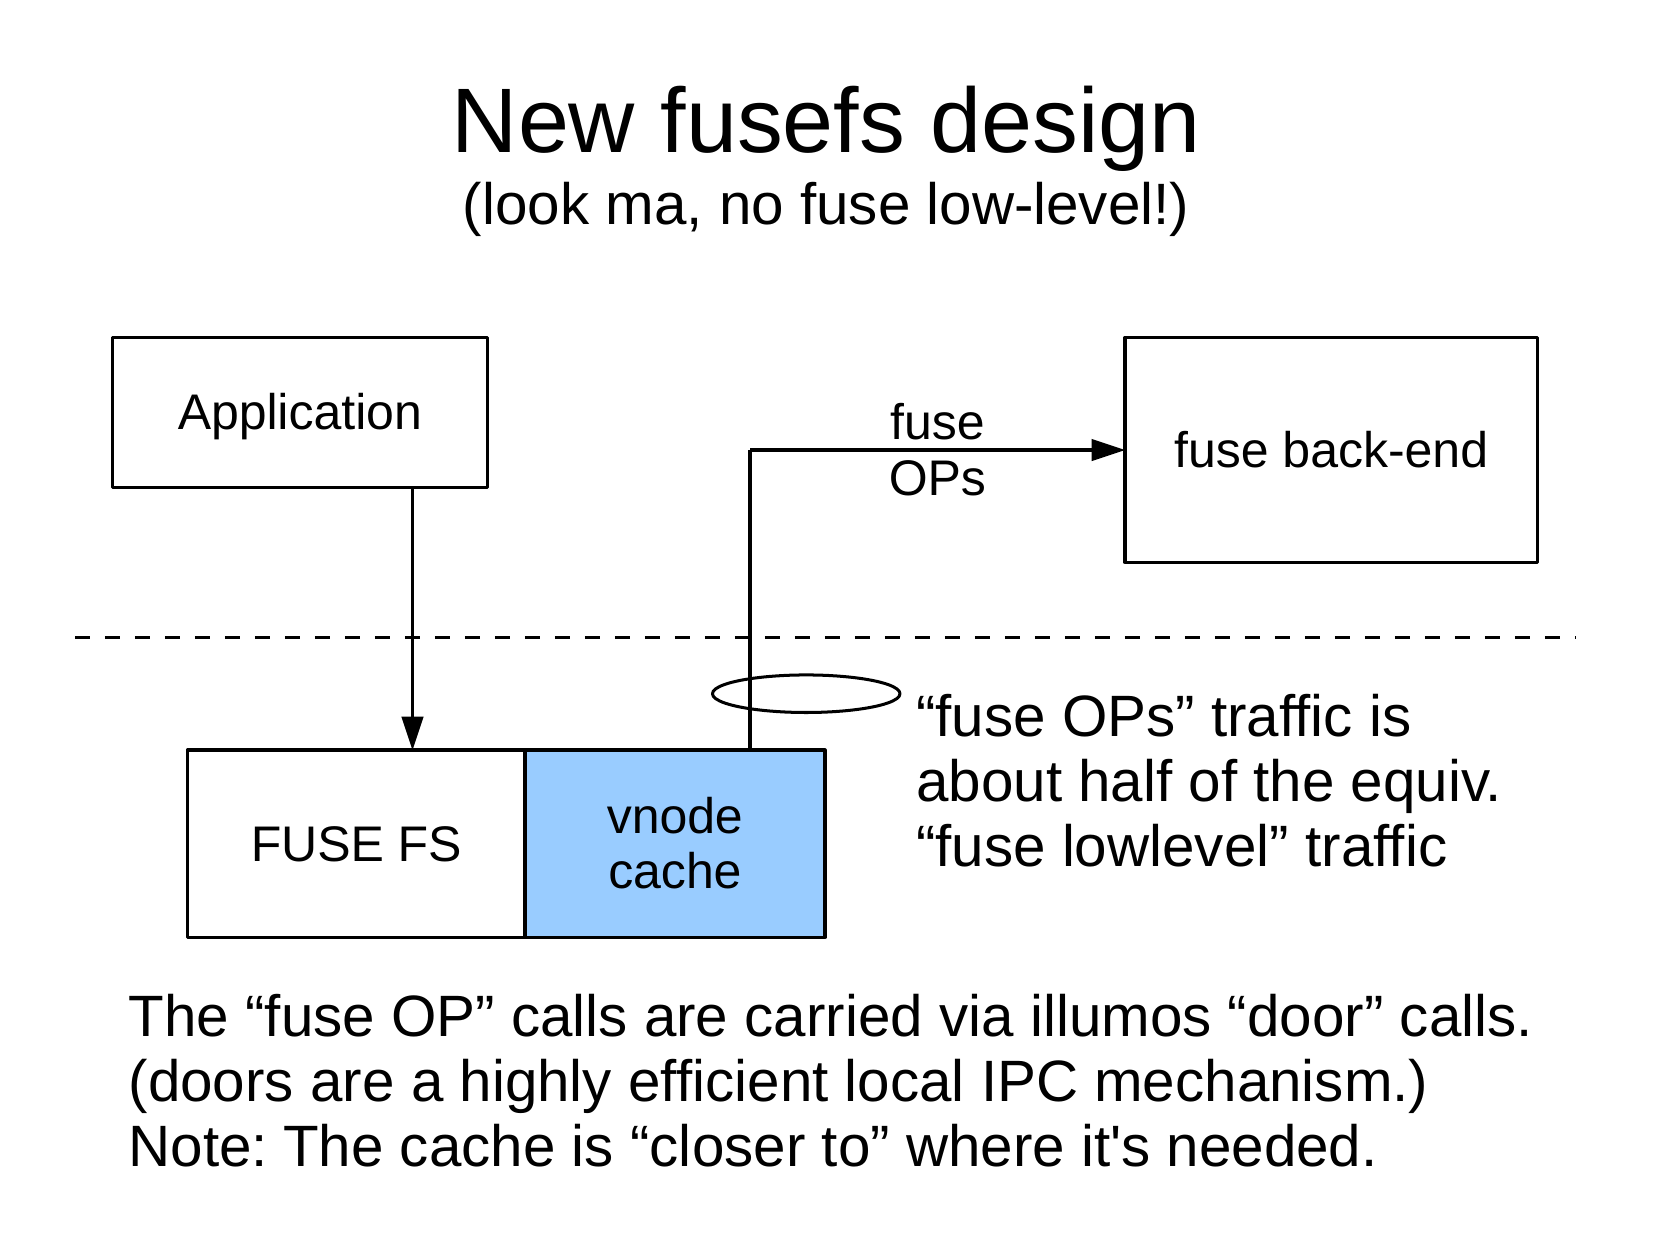

# New fusefs design (look ma, no fuse low-level!)
Application
fuse back-end
fuse
OPs
“fuse OPs” traffic is
about half of the equiv.
“fuse lowlevel” traffic
FUSE FS
vnode
cache
The “fuse OP” calls are carried via illumos “door” calls.
(doors are a highly efficient local IPC mechanism.)
Note: The cache is “closer to” where it's needed.